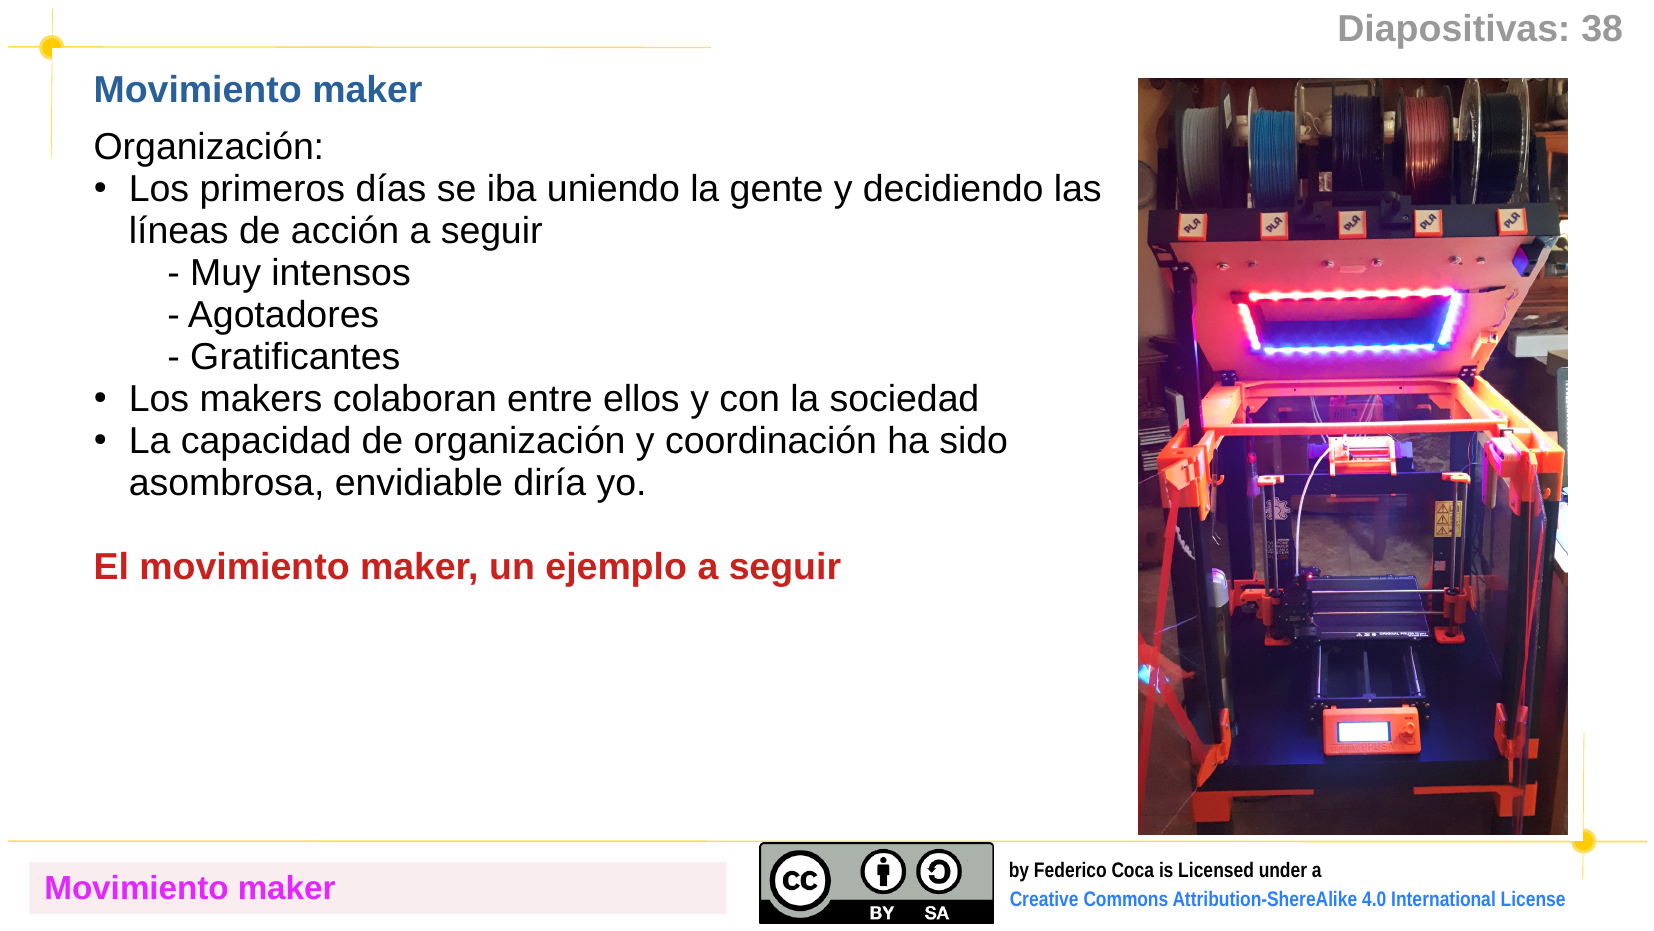

Diapositivas: 38
Movimiento maker
Organización:
Los primeros días se iba uniendo la gente y decidiendo las líneas de acción a seguir
	- Muy intensos
	- Agotadores
	- Gratificantes
Los makers colaboran entre ellos y con la sociedad
La capacidad de organización y coordinación ha sido asombrosa, envidiable diría yo.
El movimiento maker, un ejemplo a seguir
Movimiento maker